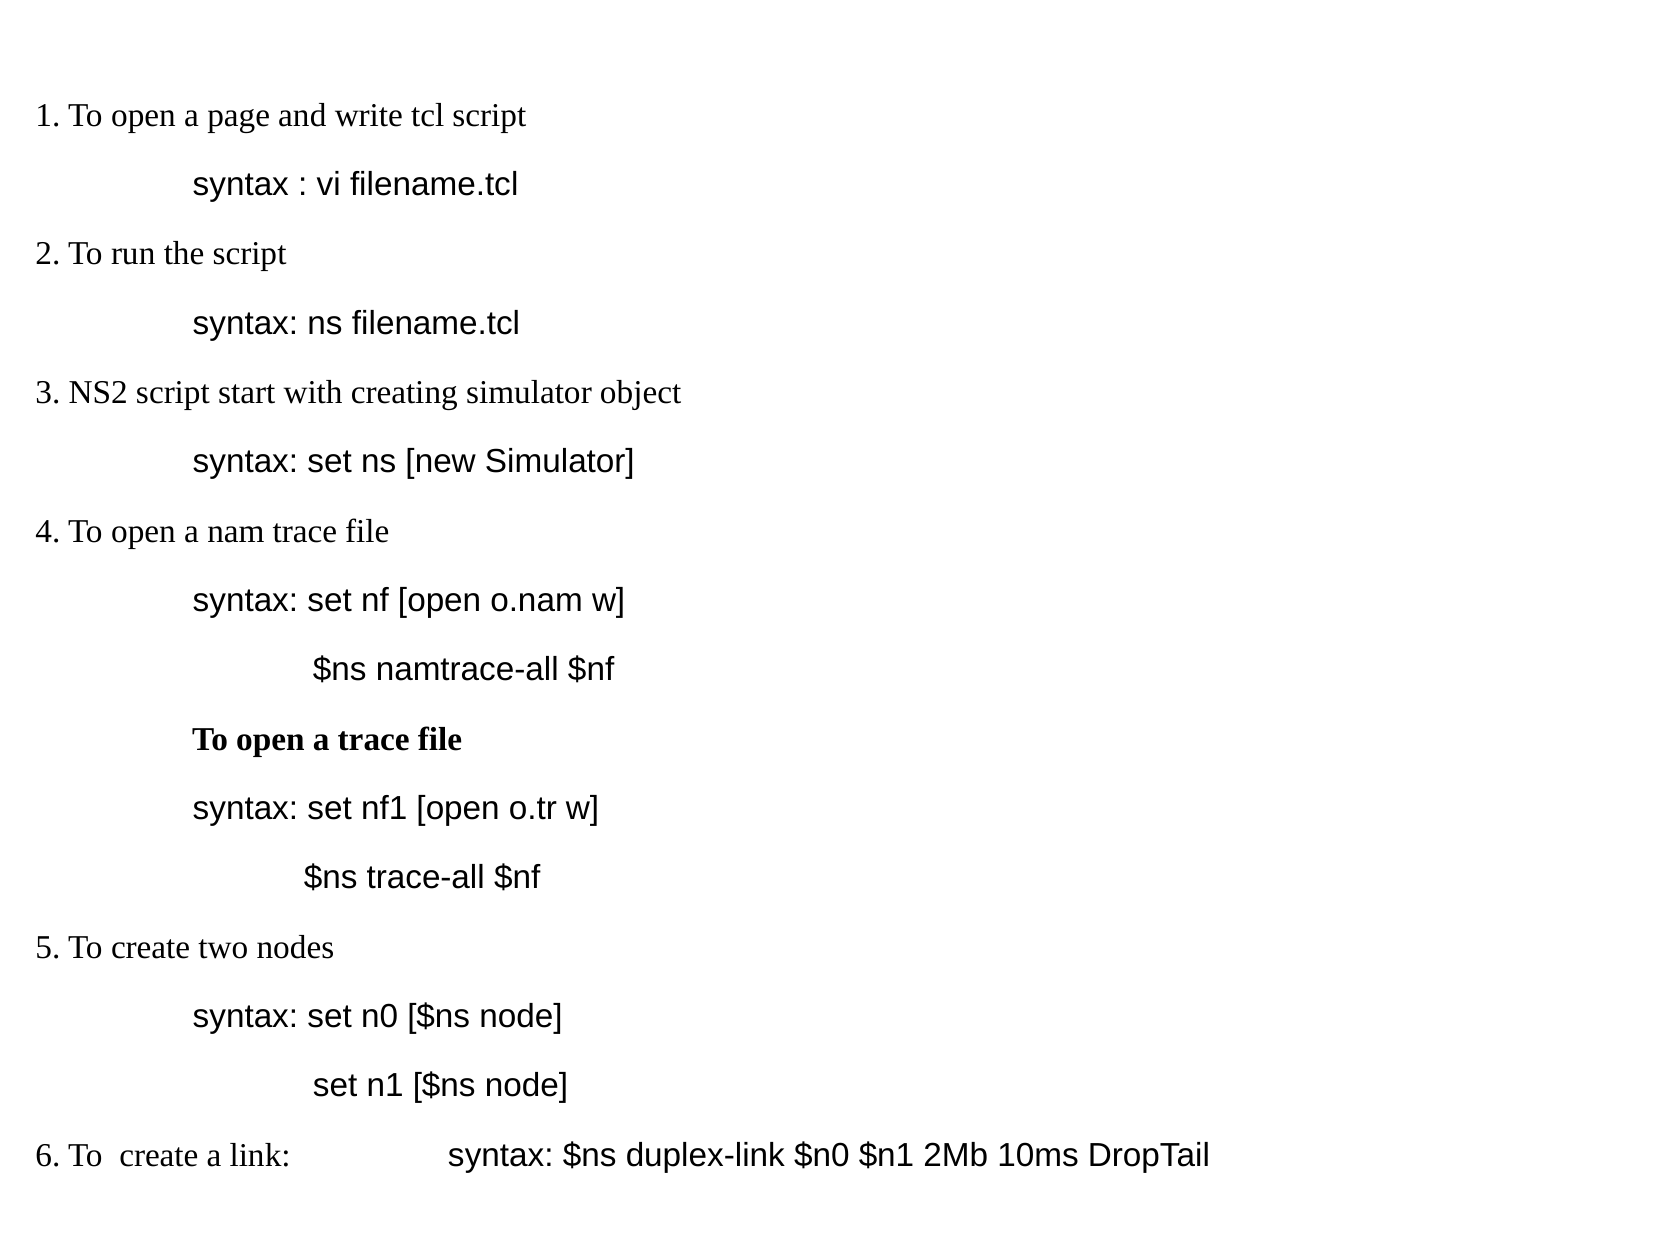

# 1. To open a page and write tcl script
 syntax : vi filename.tcl
2. To run the script
 syntax: ns filename.tcl
3. NS2 script start with creating simulator object
 syntax: set ns [new Simulator]
4. To open a nam trace file
 syntax: set nf [open o.nam w]
 $ns namtrace-all $nf
 To open a trace file
 syntax: set nf1 [open o.tr w]
 $ns trace-all $nf
5. To create two nodes
 syntax: set n0 [$ns node]
 set n1 [$ns node]
6. To create a link: syntax: $ns duplex-link $n0 $n1 2Mb 10ms DropTail